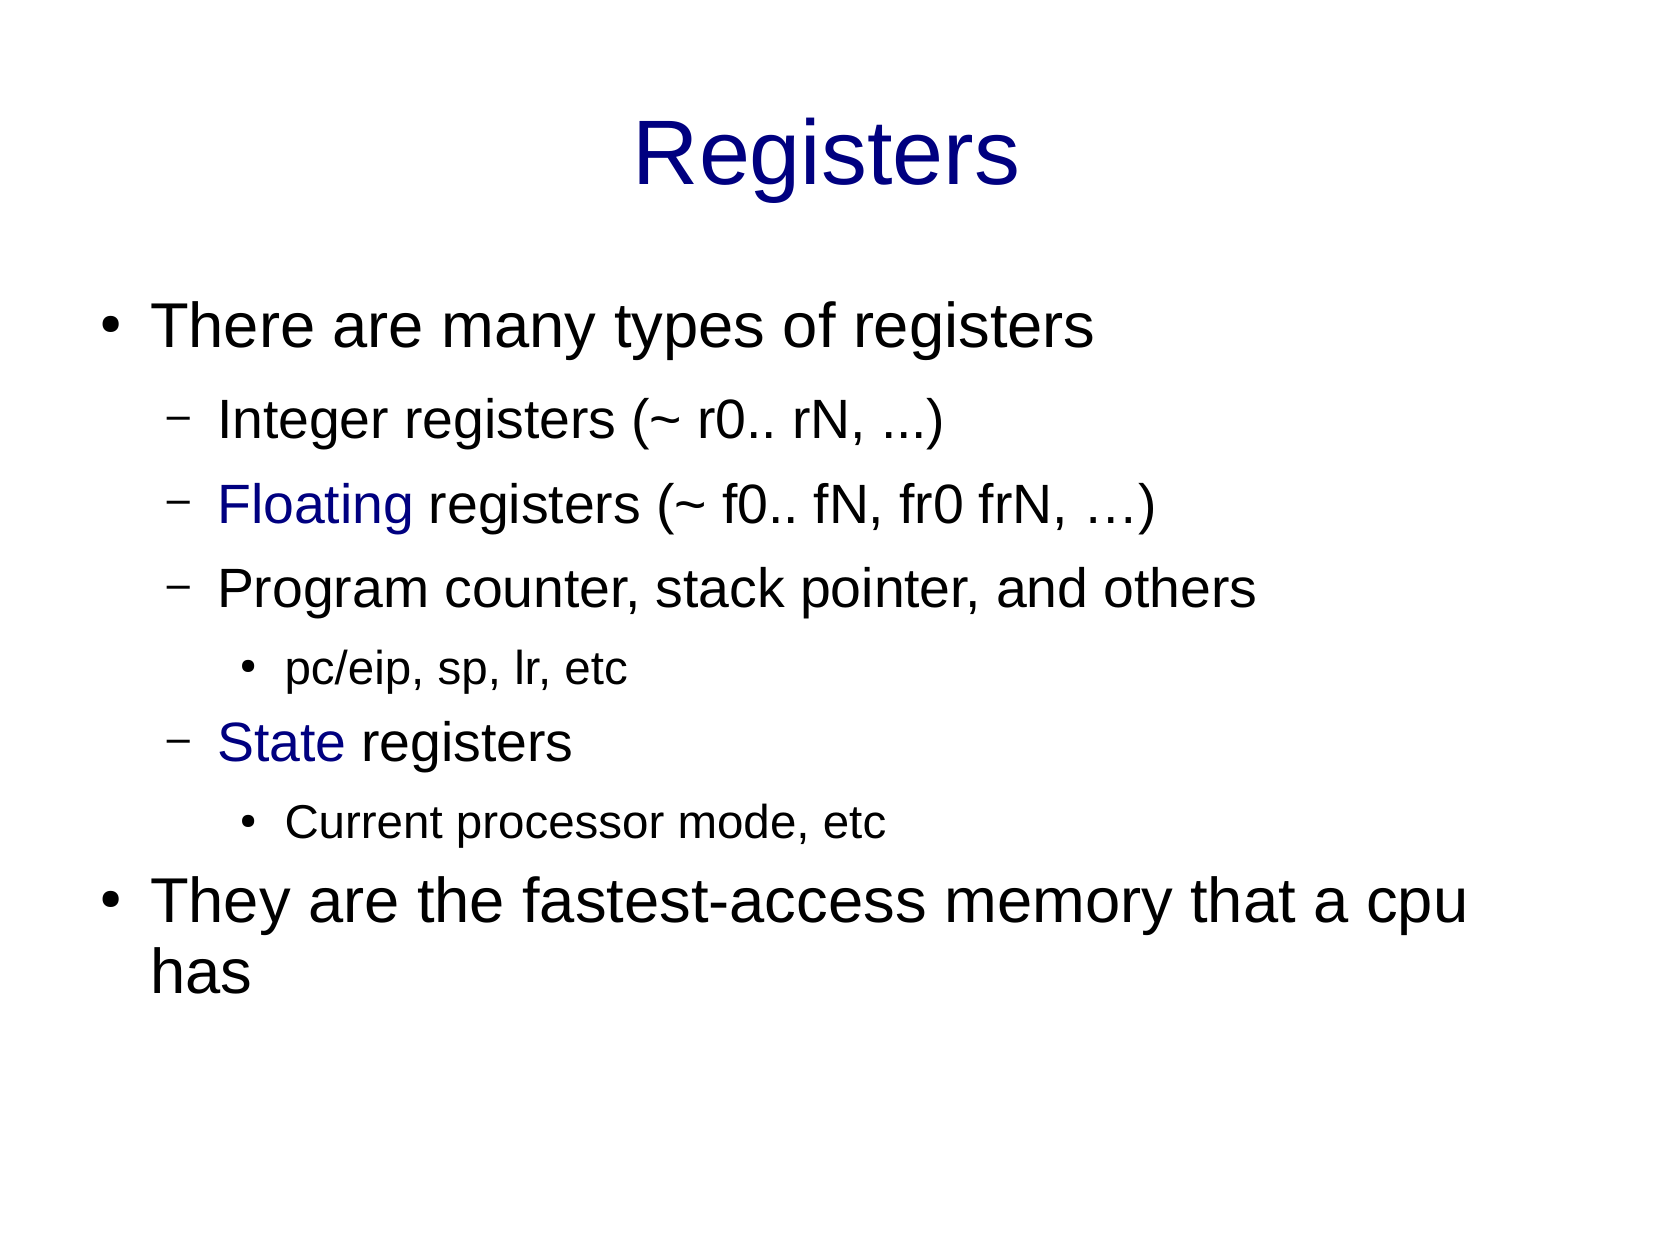

# Registers
There are many types of registers
Integer registers (~ r0.. rN, ...)
Floating registers (~ f0.. fN, fr0 frN, …)
Program counter, stack pointer, and others
pc/eip, sp, lr, etc
State registers
Current processor mode, etc
They are the fastest-access memory that a cpu has